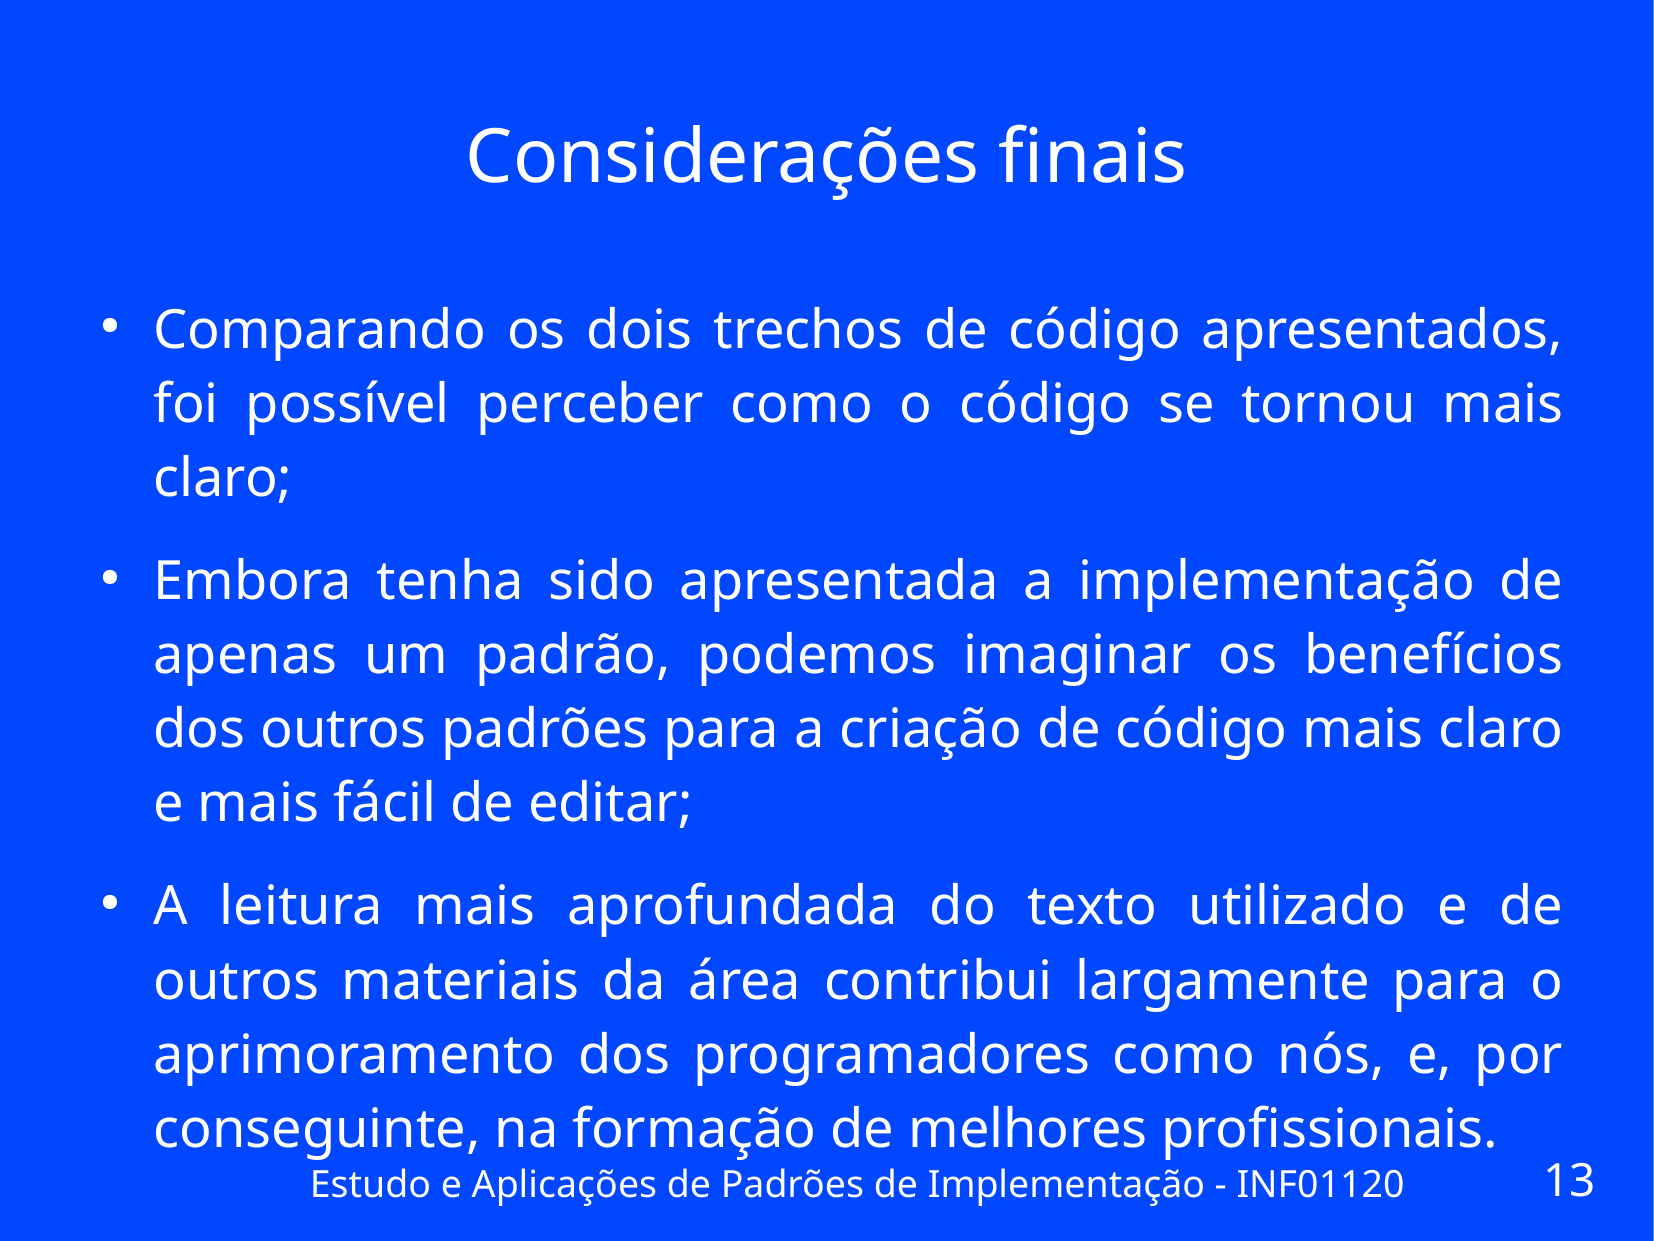

# Considerações finais
Comparando os dois trechos de código apresentados, foi possível perceber como o código se tornou mais claro;
Embora tenha sido apresentada a implementação de apenas um padrão, podemos imaginar os benefícios dos outros padrões para a criação de código mais claro e mais fácil de editar;
A leitura mais aprofundada do texto utilizado e de outros materiais da área contribui largamente para o aprimoramento dos programadores como nós, e, por conseguinte, na formação de melhores profissionais.